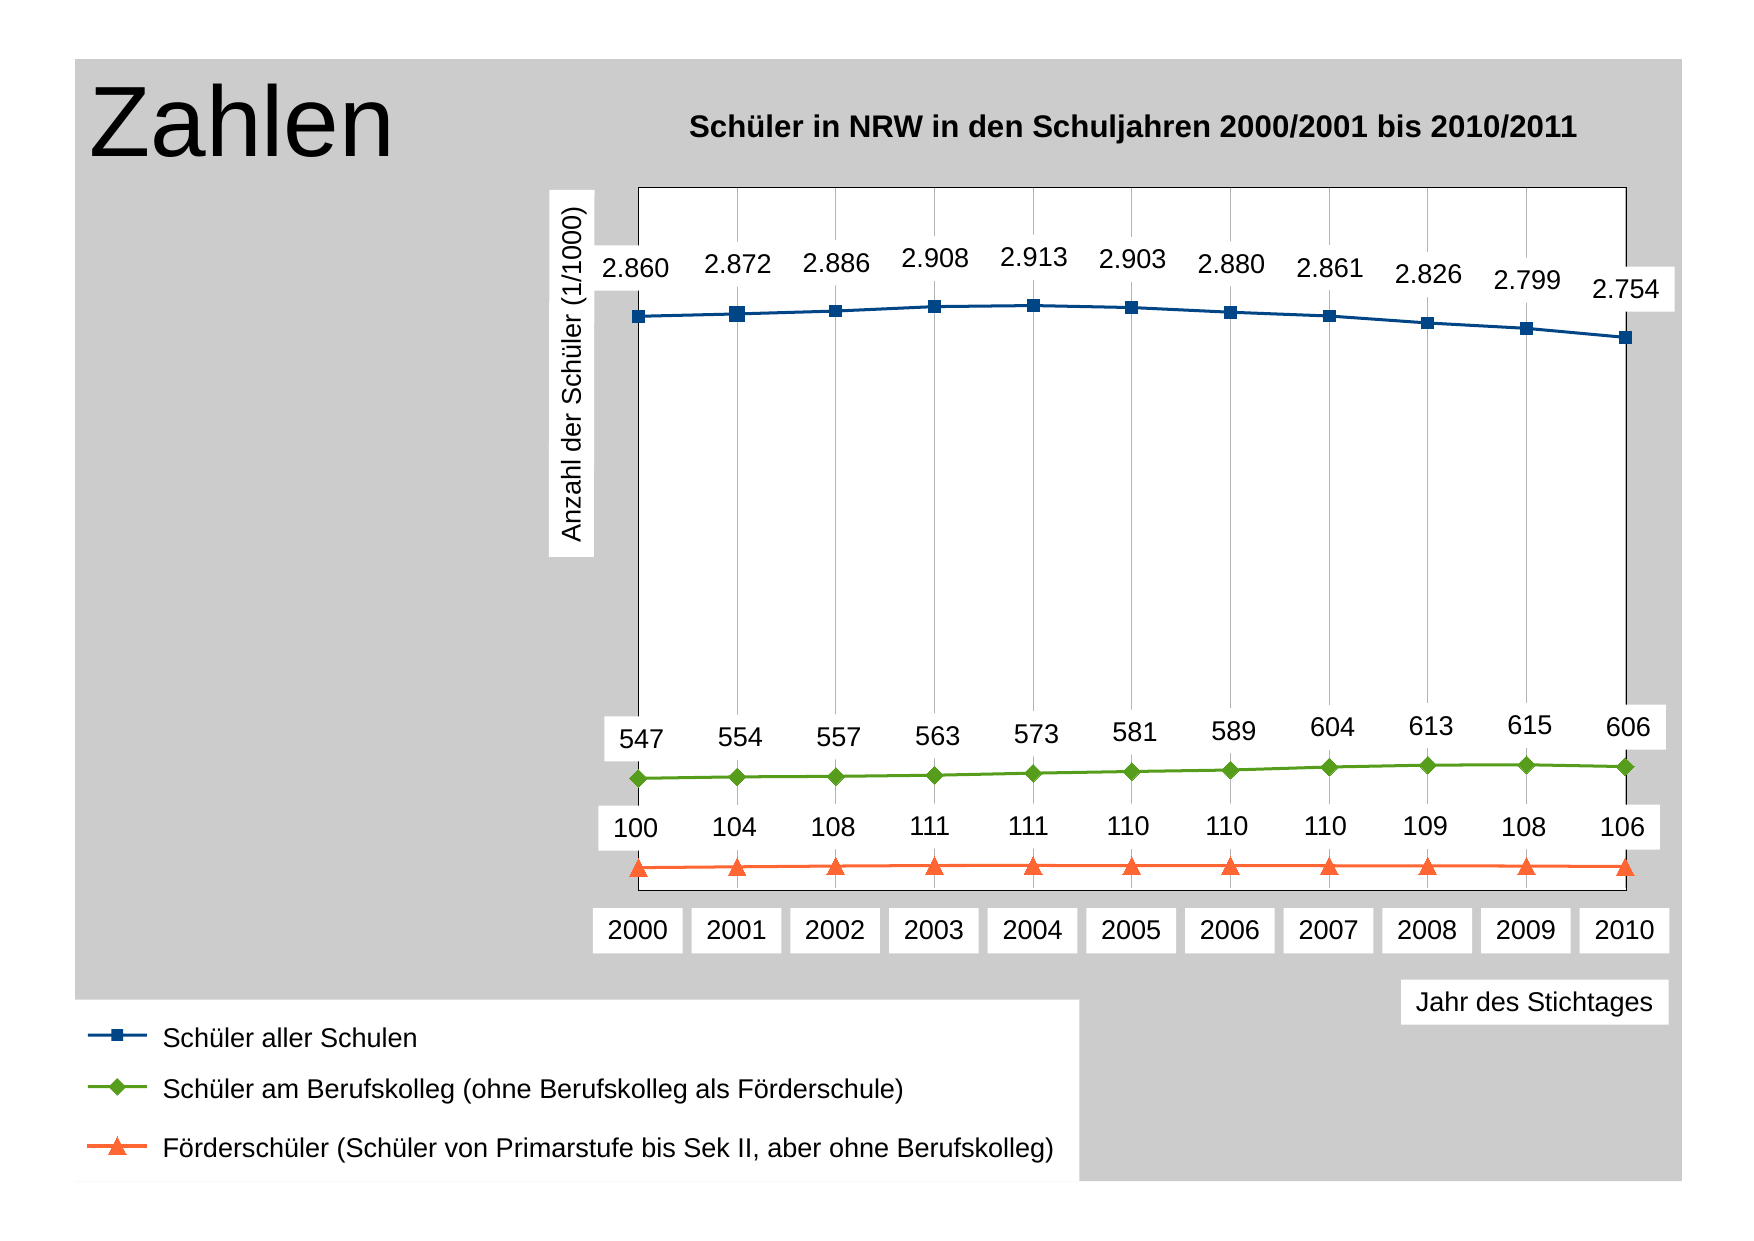

Zahlen
Schüler in NRW in den Schuljahren 2000/2001 bis 2010/2011
2.913
2.908
2.903
2.886
2.880
2.872
2.861
2.860
2.826
2.799
2.754
Anzahl der Schüler (1/1000)
615
613
606
604
589
581
573
563
557
554
547
111
111
110
110
110
109
108
108
106
104
100
2000
2001
2002
2003
2004
2005
2006
2007
2008
2009
2010
Jahr des Stichtages
Schüler aller Schulen
Schüler am Berufskolleg (ohne Berufskolleg als Förderschule)
Förderschüler (Schüler von Primarstufe bis Sek II, aber ohne Berufskolleg)